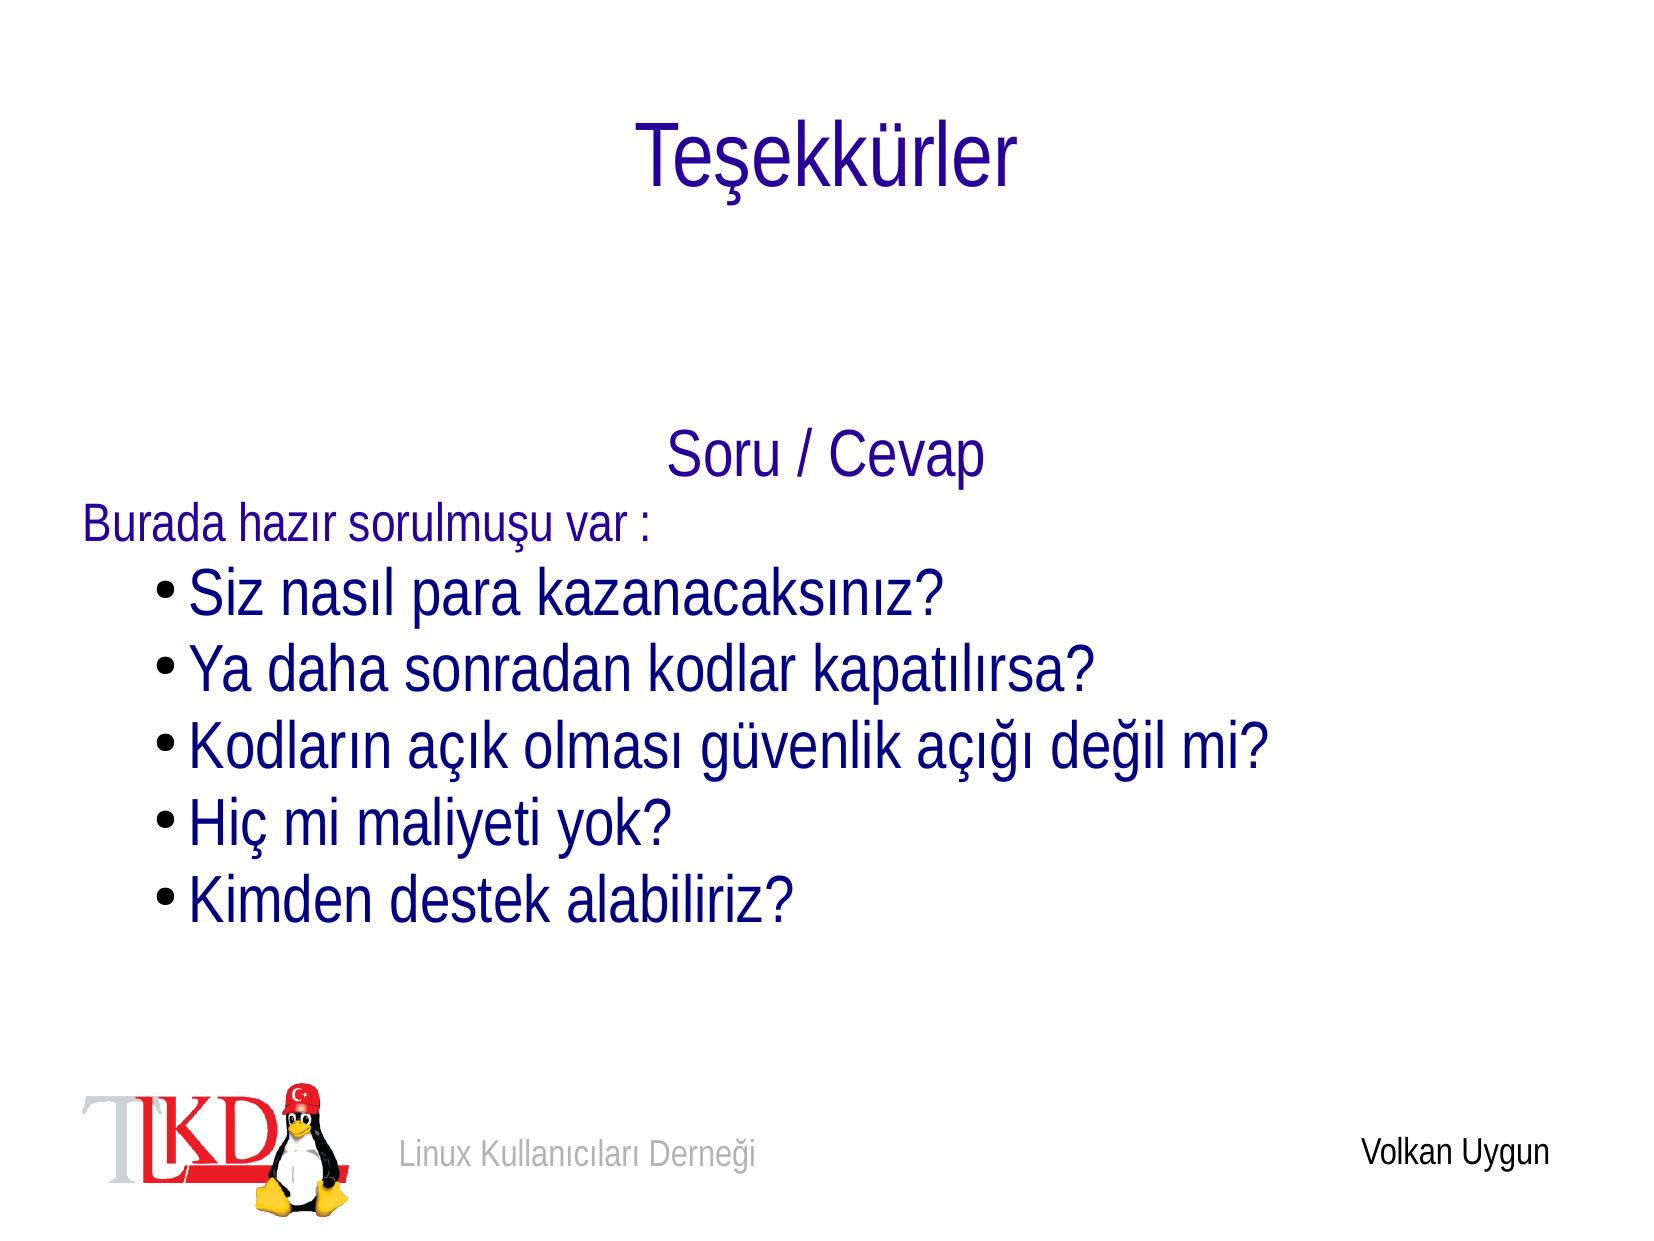

# Teşekkürler
Soru / Cevap
Burada hazır sorulmuşu var :
Siz nasıl para kazanacaksınız?
Ya daha sonradan kodlar kapatılırsa?
Kodların açık olması güvenlik açığı değil mi?
Hiç mi maliyeti yok?
Kimden destek alabiliriz?
Volkan Uygun
Linux Kullanıcıları Derneği